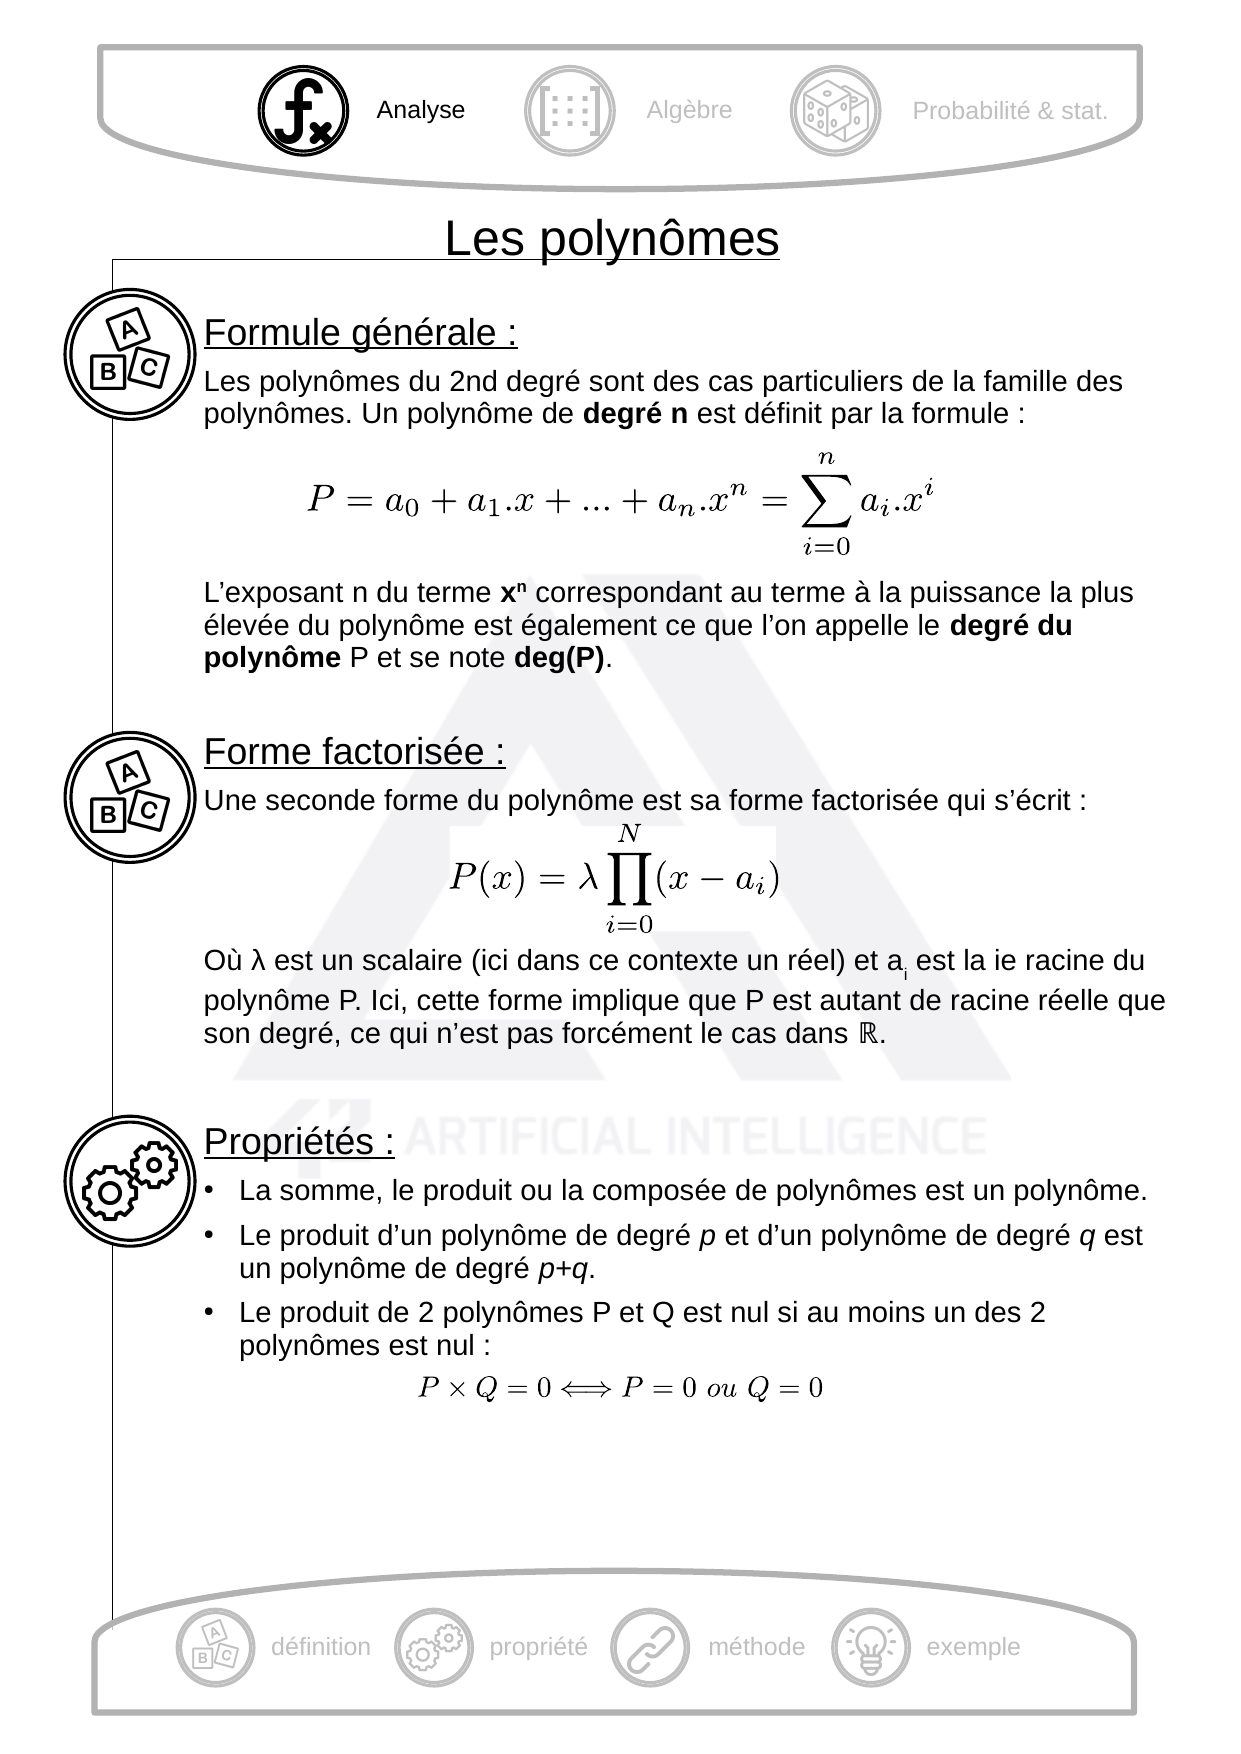

Algèbre
Analyse
Probabilité & stat.
Les polynômes
Formule générale :
Les polynômes du 2nd degré sont des cas particuliers de la famille des polynômes. Un polynôme de degré n est définit par la formule :
L’exposant n du terme xn correspondant au terme à la puissance la plus élevée du polynôme est également ce que l’on appelle le degré du polynôme P et se note deg(P).
Forme factorisée :
Une seconde forme du polynôme est sa forme factorisée qui s’écrit :
Où λ est un scalaire (ici dans ce contexte un réel) et ai est la ie racine du polynôme P. Ici, cette forme implique que P est autant de racine réelle que son degré, ce qui n’est pas forcément le cas dans ℝ.
Propriétés :
La somme, le produit ou la composée de polynômes est un polynôme.
Le produit d’un polynôme de degré p et d’un polynôme de degré q est un polynôme de degré p+q.
Le produit de 2 polynômes P et Q est nul si au moins un des 2 polynômes est nul :
définition
propriété
exemple
méthode